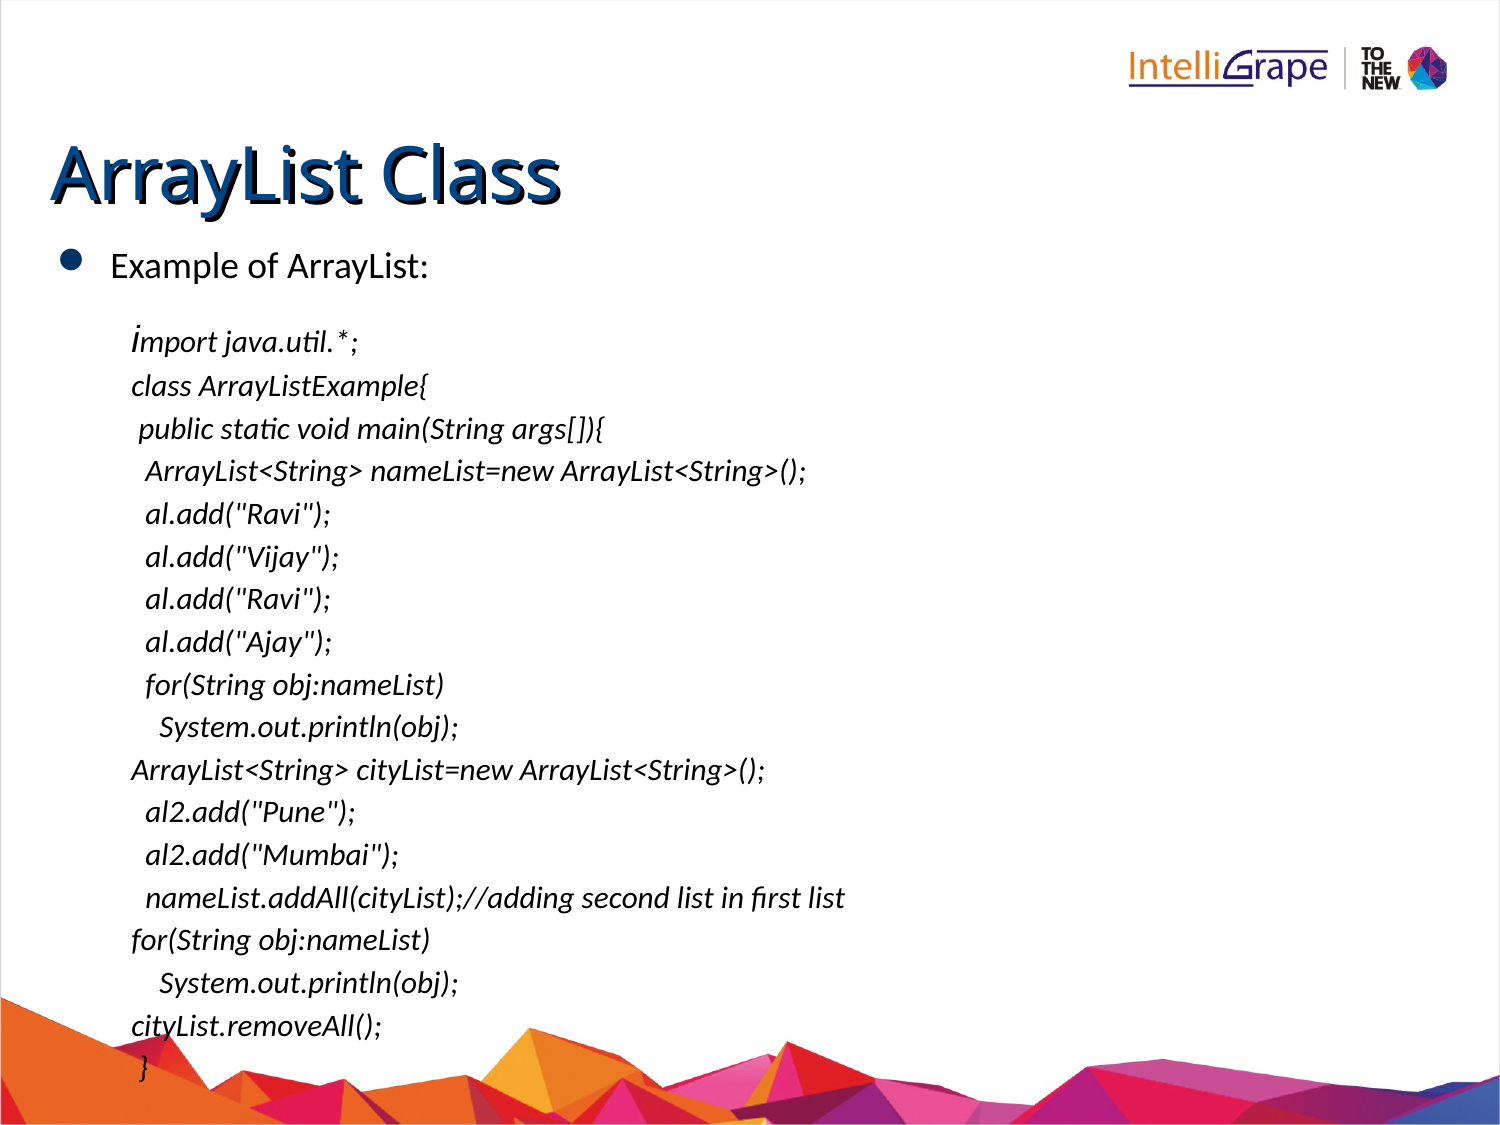

ArrayList Class
Example of ArrayList:
import java.util.*;
class ArrayListExample{
 public static void main(String args[]){
 ArrayList<String> nameList=new ArrayList<String>();
 al.add("Ravi");
 al.add("Vijay");
 al.add("Ravi");
 al.add("Ajay");
 for(String obj:nameList)
 System.out.println(obj);
ArrayList<String> cityList=new ArrayList<String>();
 al2.add("Pune");
 al2.add("Mumbai");
 nameList.addAll(cityList);//adding second list in first list
for(String obj:nameList)
 System.out.println(obj);
cityList.removeAll();
 }